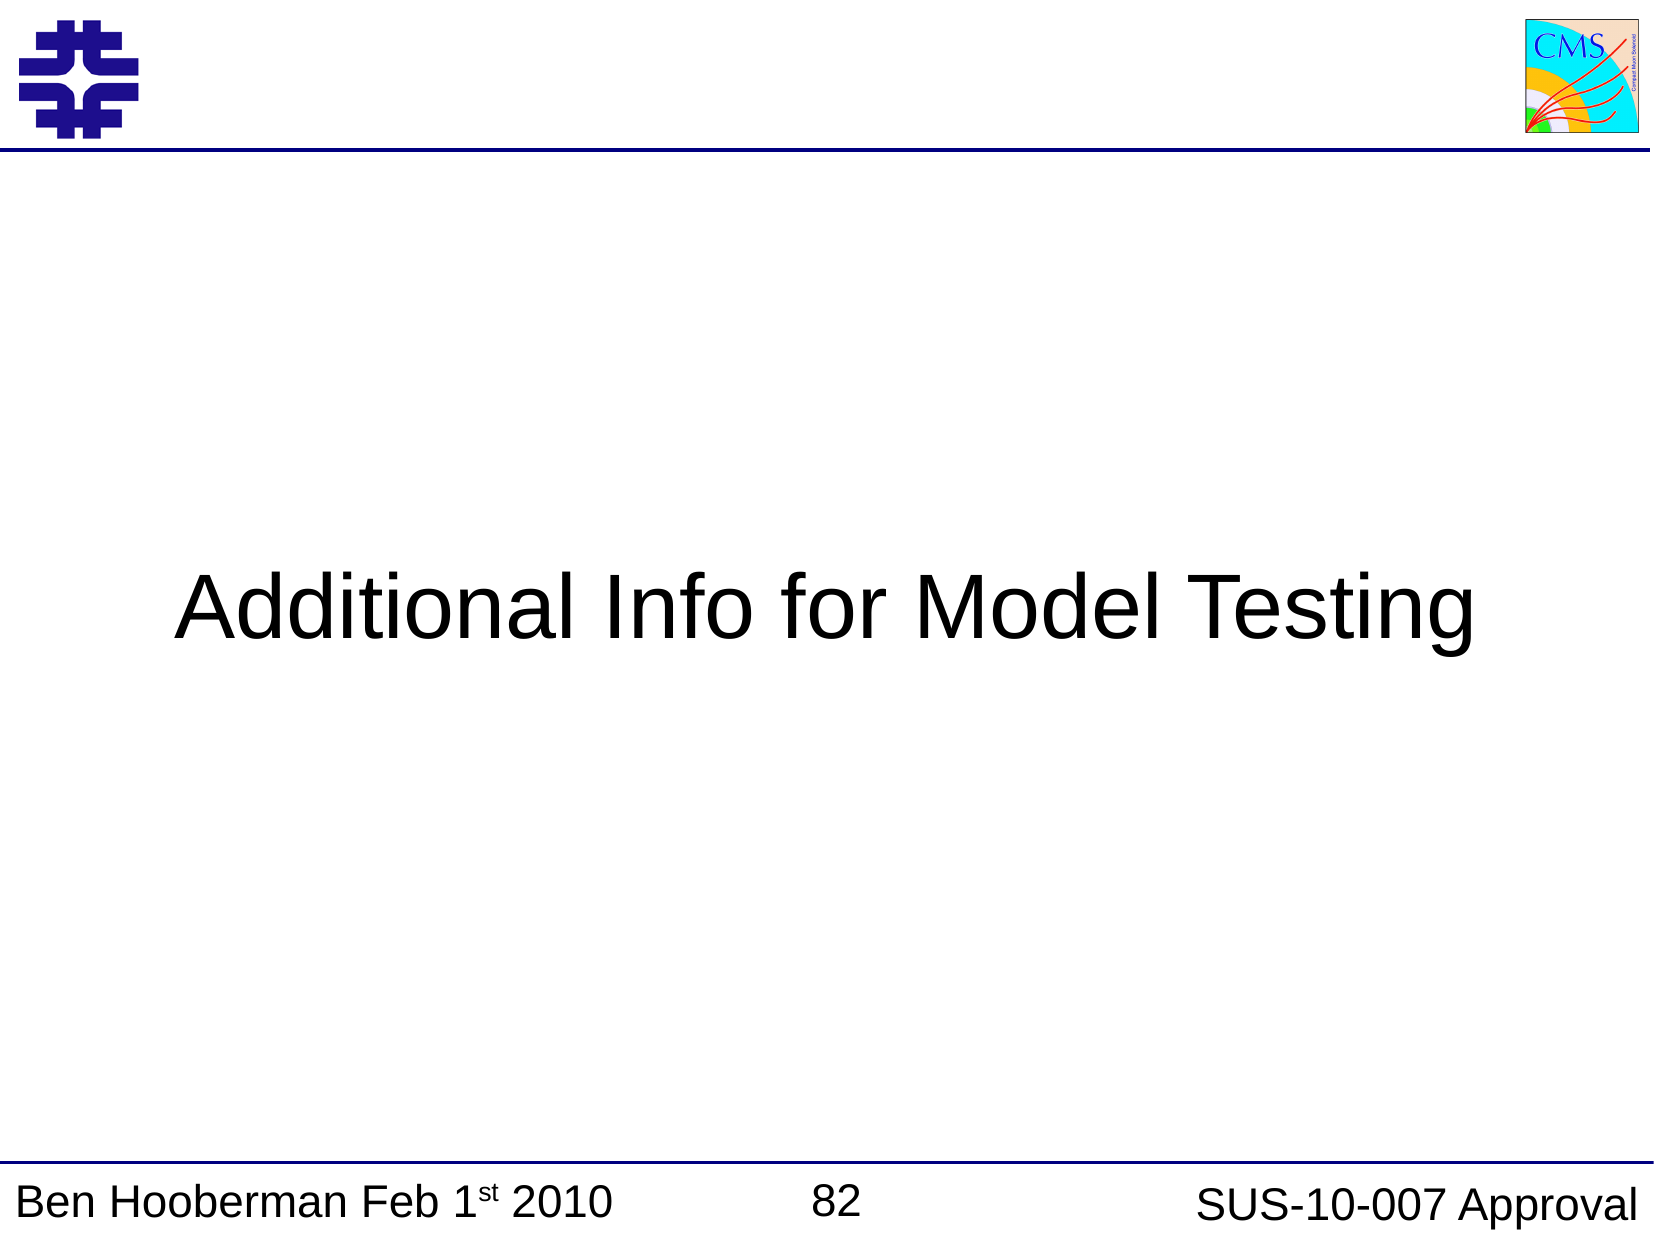

# Additional Info for Model Testing
82